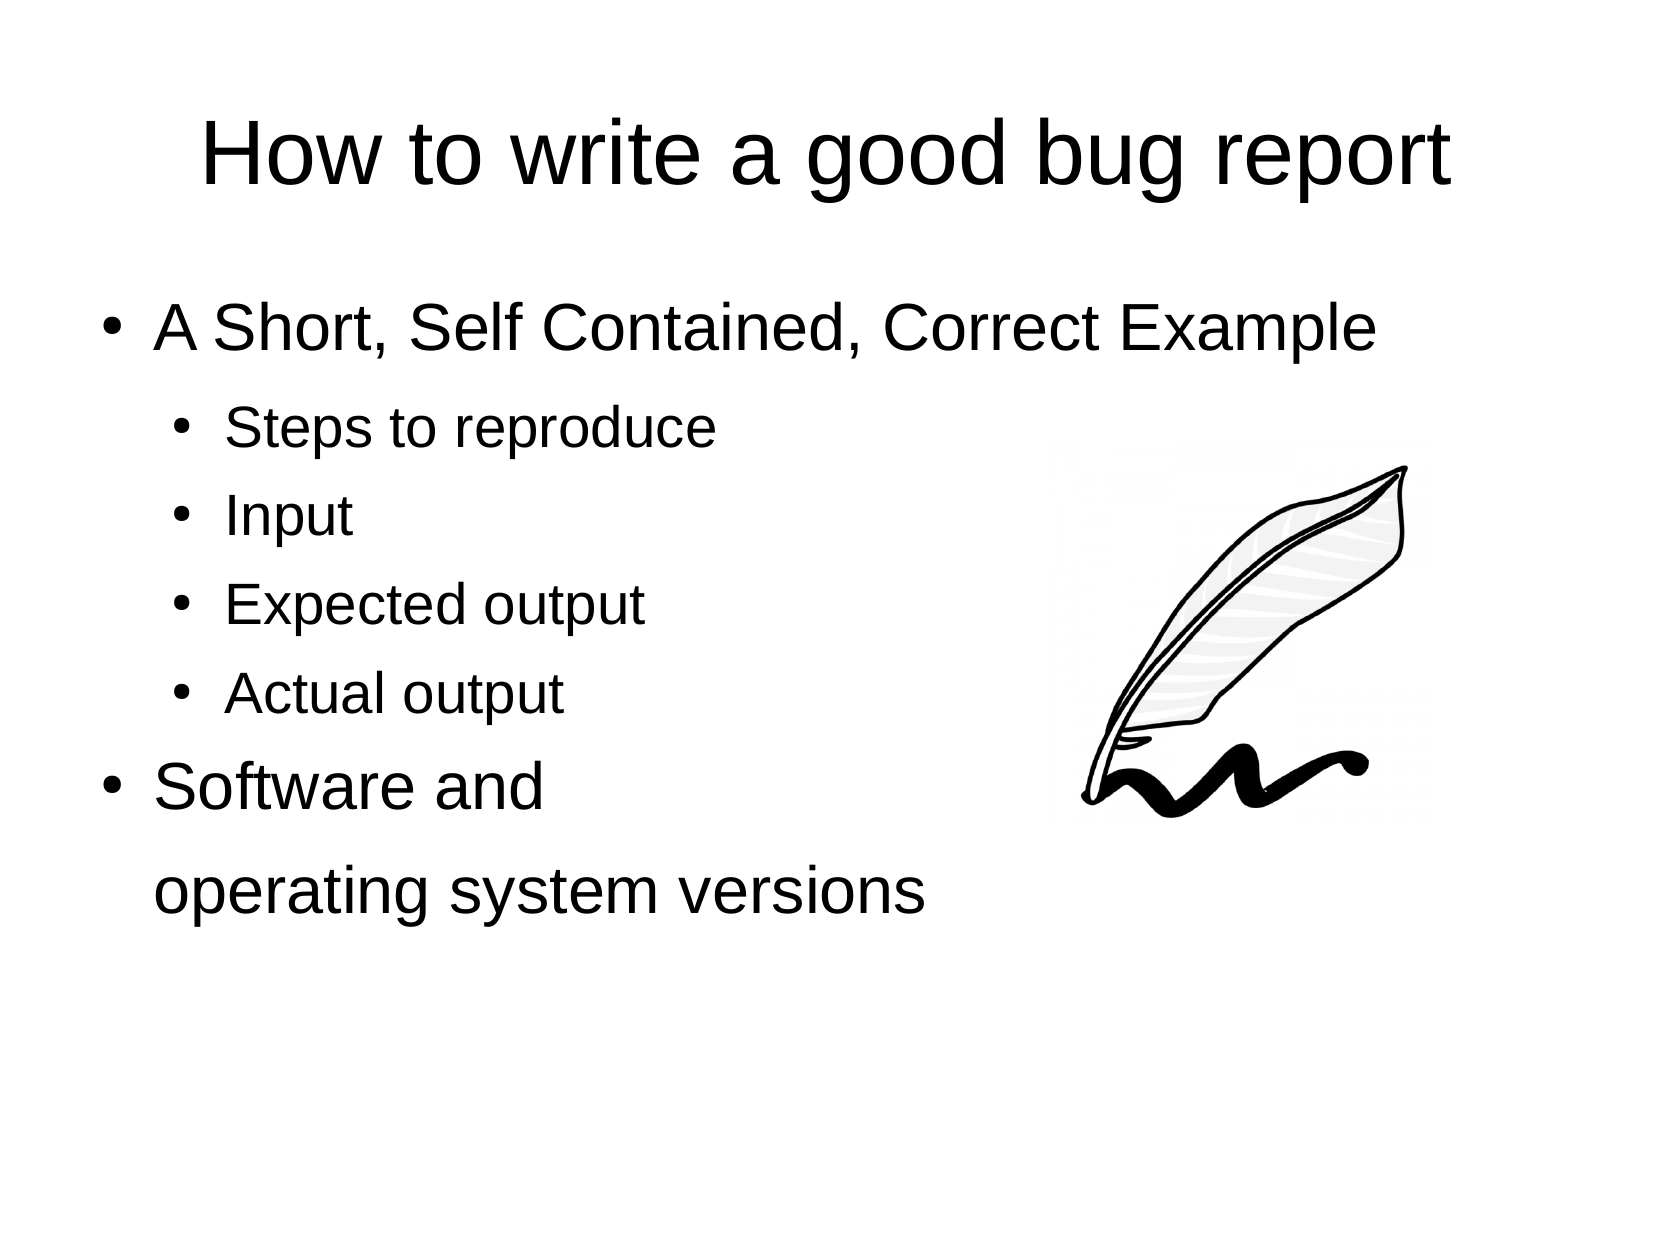

# How to write a good bug report
A Short, Self Contained, Correct Example
Steps to reproduce
Input
Expected output
Actual output
Software and
operating system versions